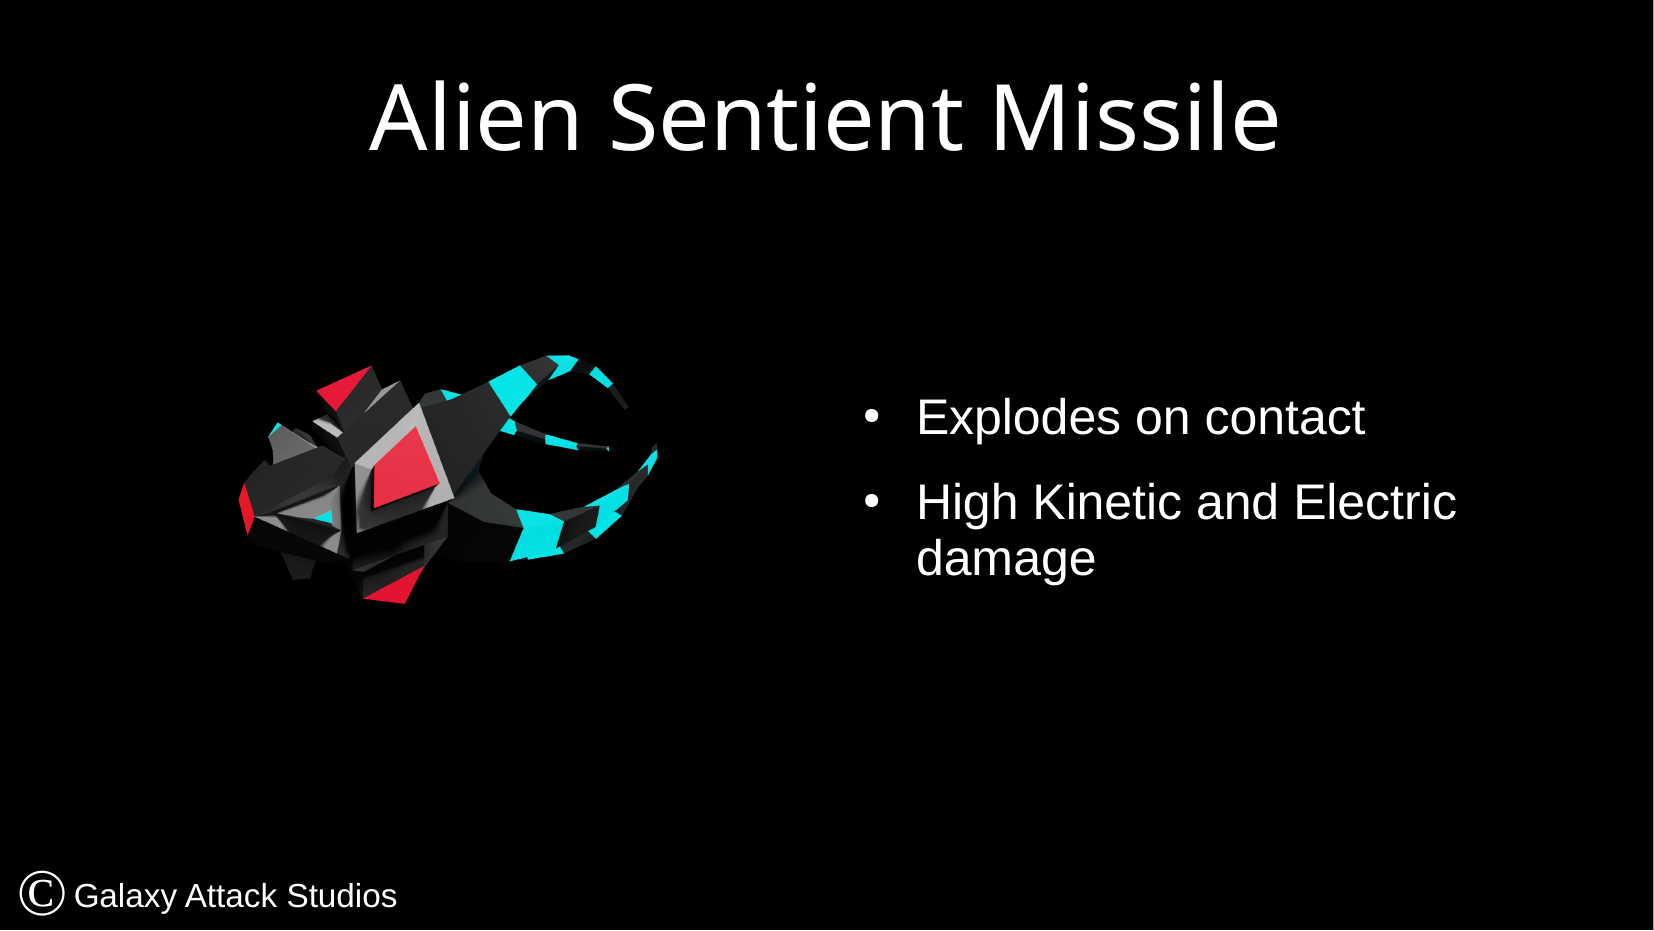

# Alien Sentient Missile
Explodes on contact
High Kinetic and Electric damage